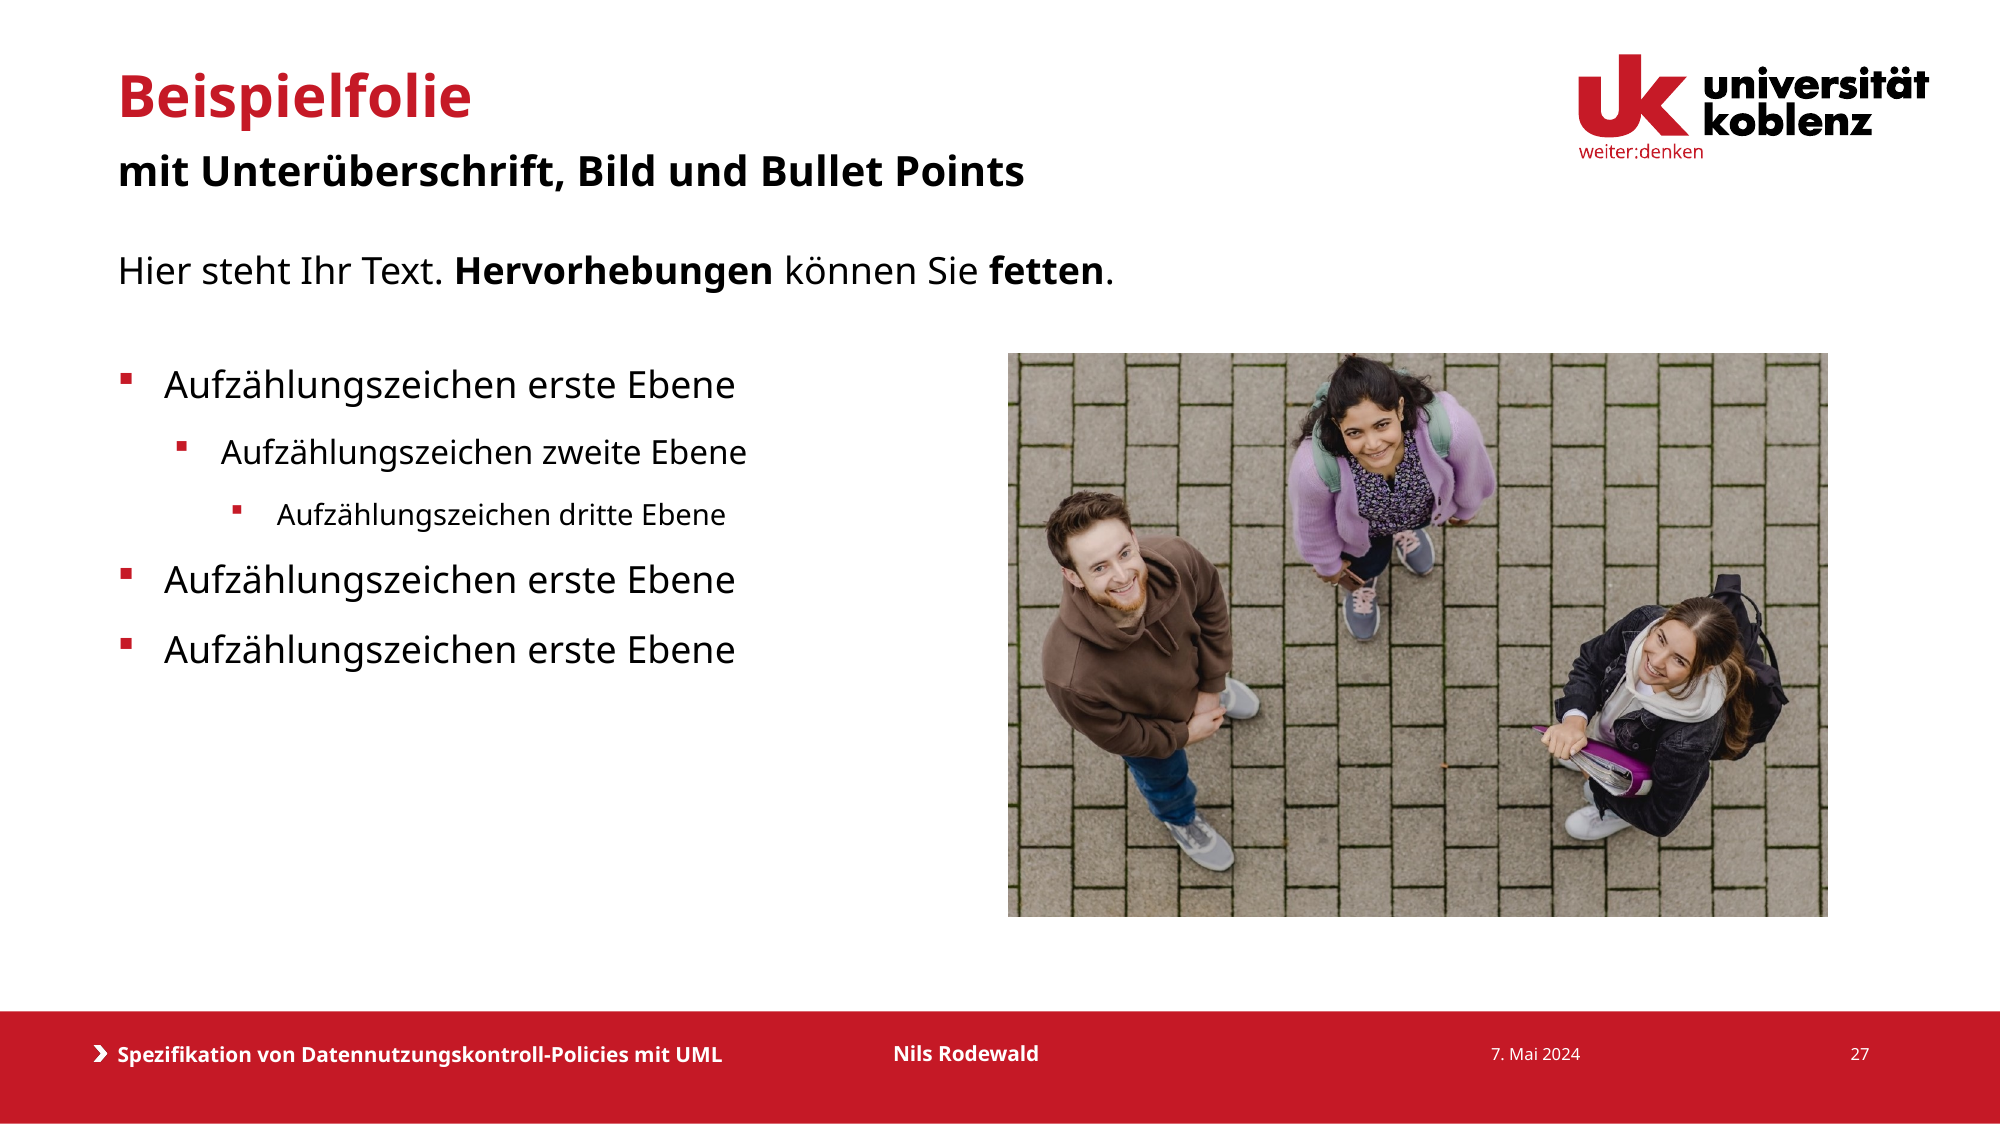

# Beispielfolie
mit Unterüberschrift, Bild und Bullet Points
Hier steht Ihr Text. Hervorhebungen können Sie fetten.
Aufzählungszeichen erste Ebene
Aufzählungszeichen zweite Ebene
Aufzählungszeichen dritte Ebene
Aufzählungszeichen erste Ebene
Aufzählungszeichen erste Ebene